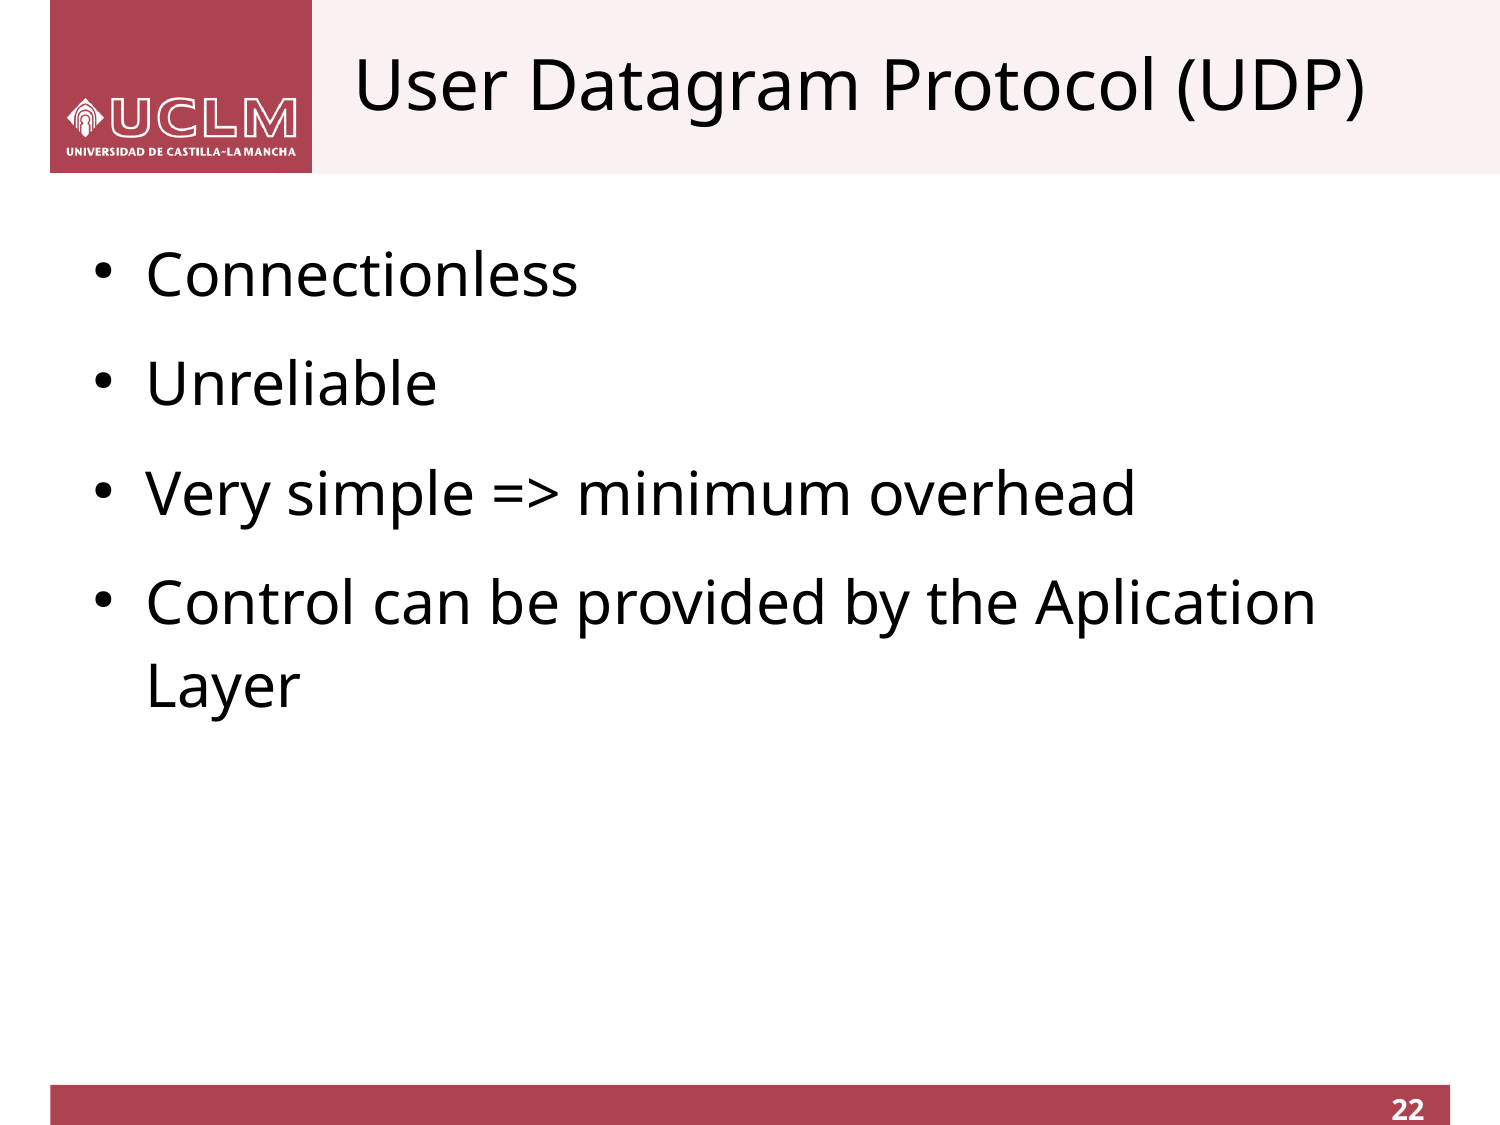

# User Datagram Protocol (UDP)
Connectionless
Unreliable
Very simple => minimum overhead
Control can be provided by the Aplication Layer
22